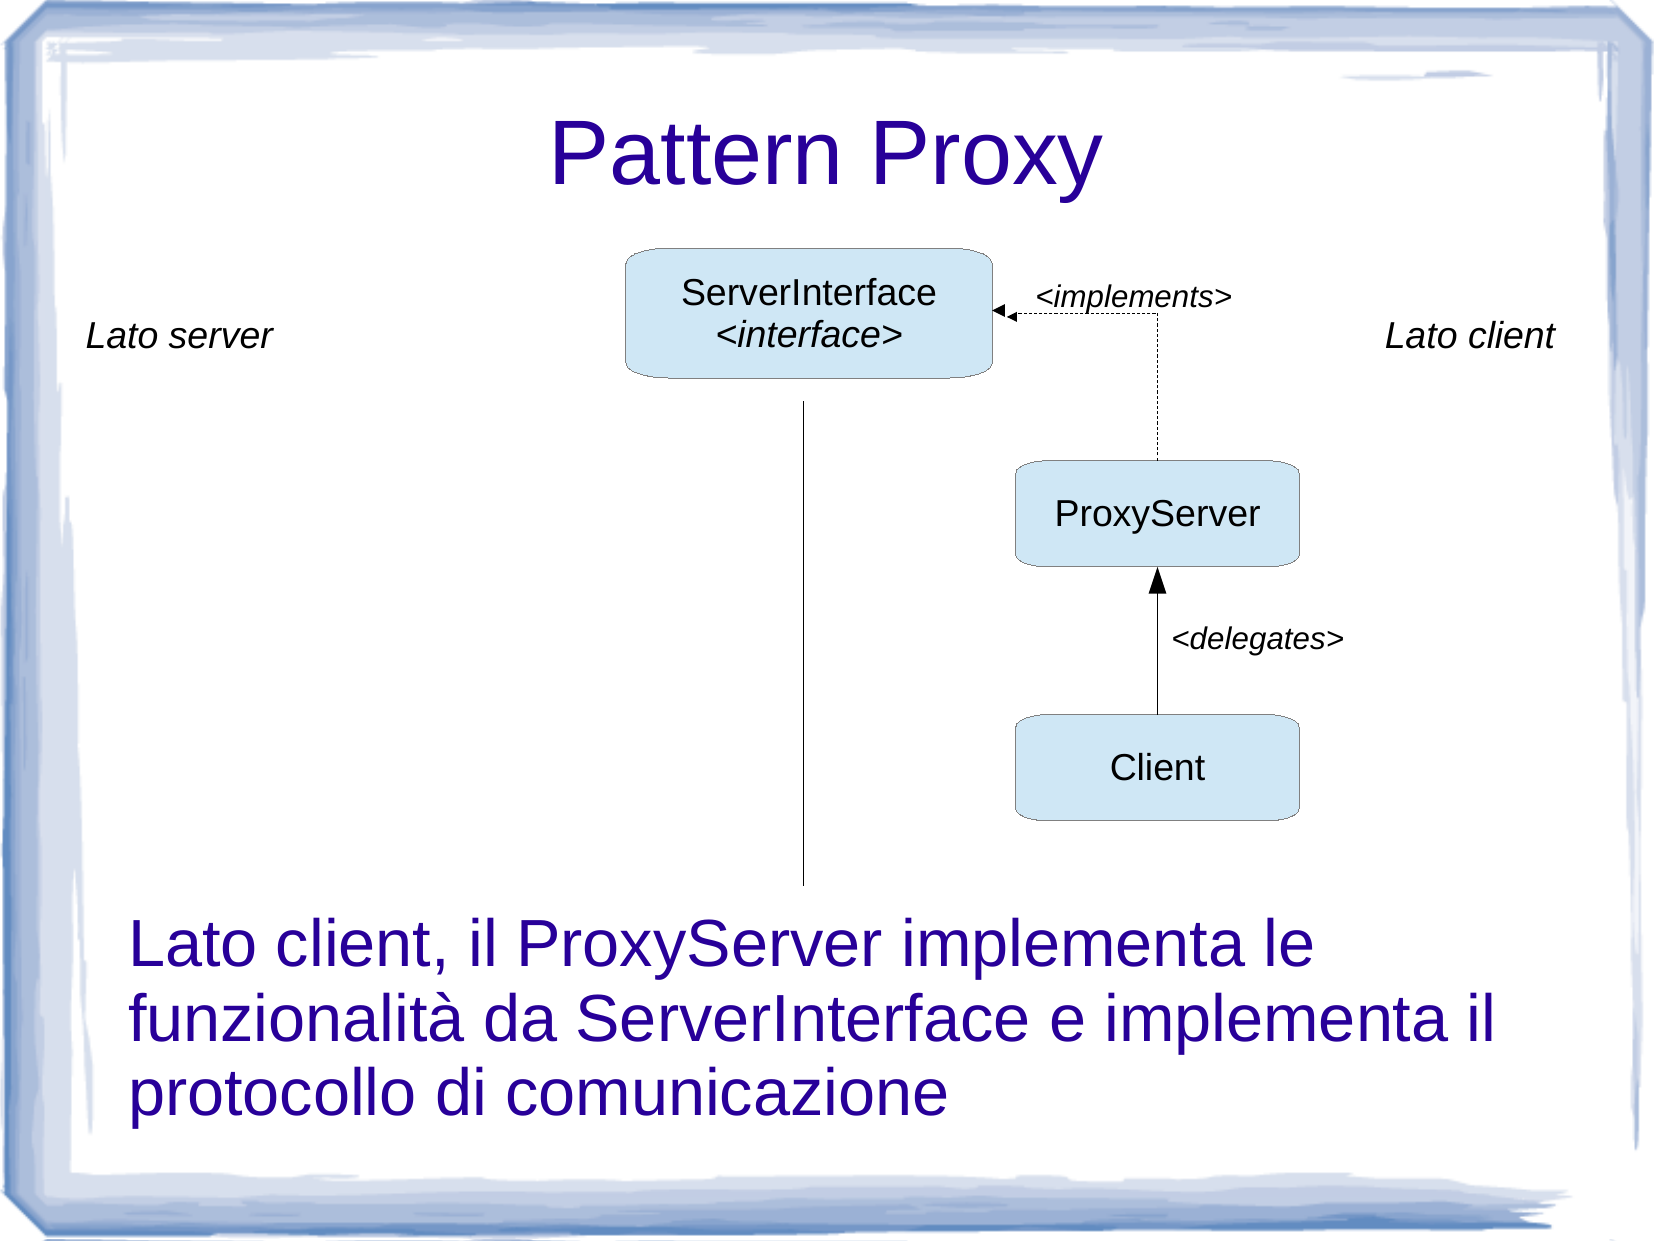

# Pattern Proxy
ServerInterface
<interface>
<implements>
Lato server
Lato client
ProxyServer
<delegates>
Client
Lato client, il ProxyServer implementa le funzionalità da ServerInterface e implementa il protocollo di comunicazione